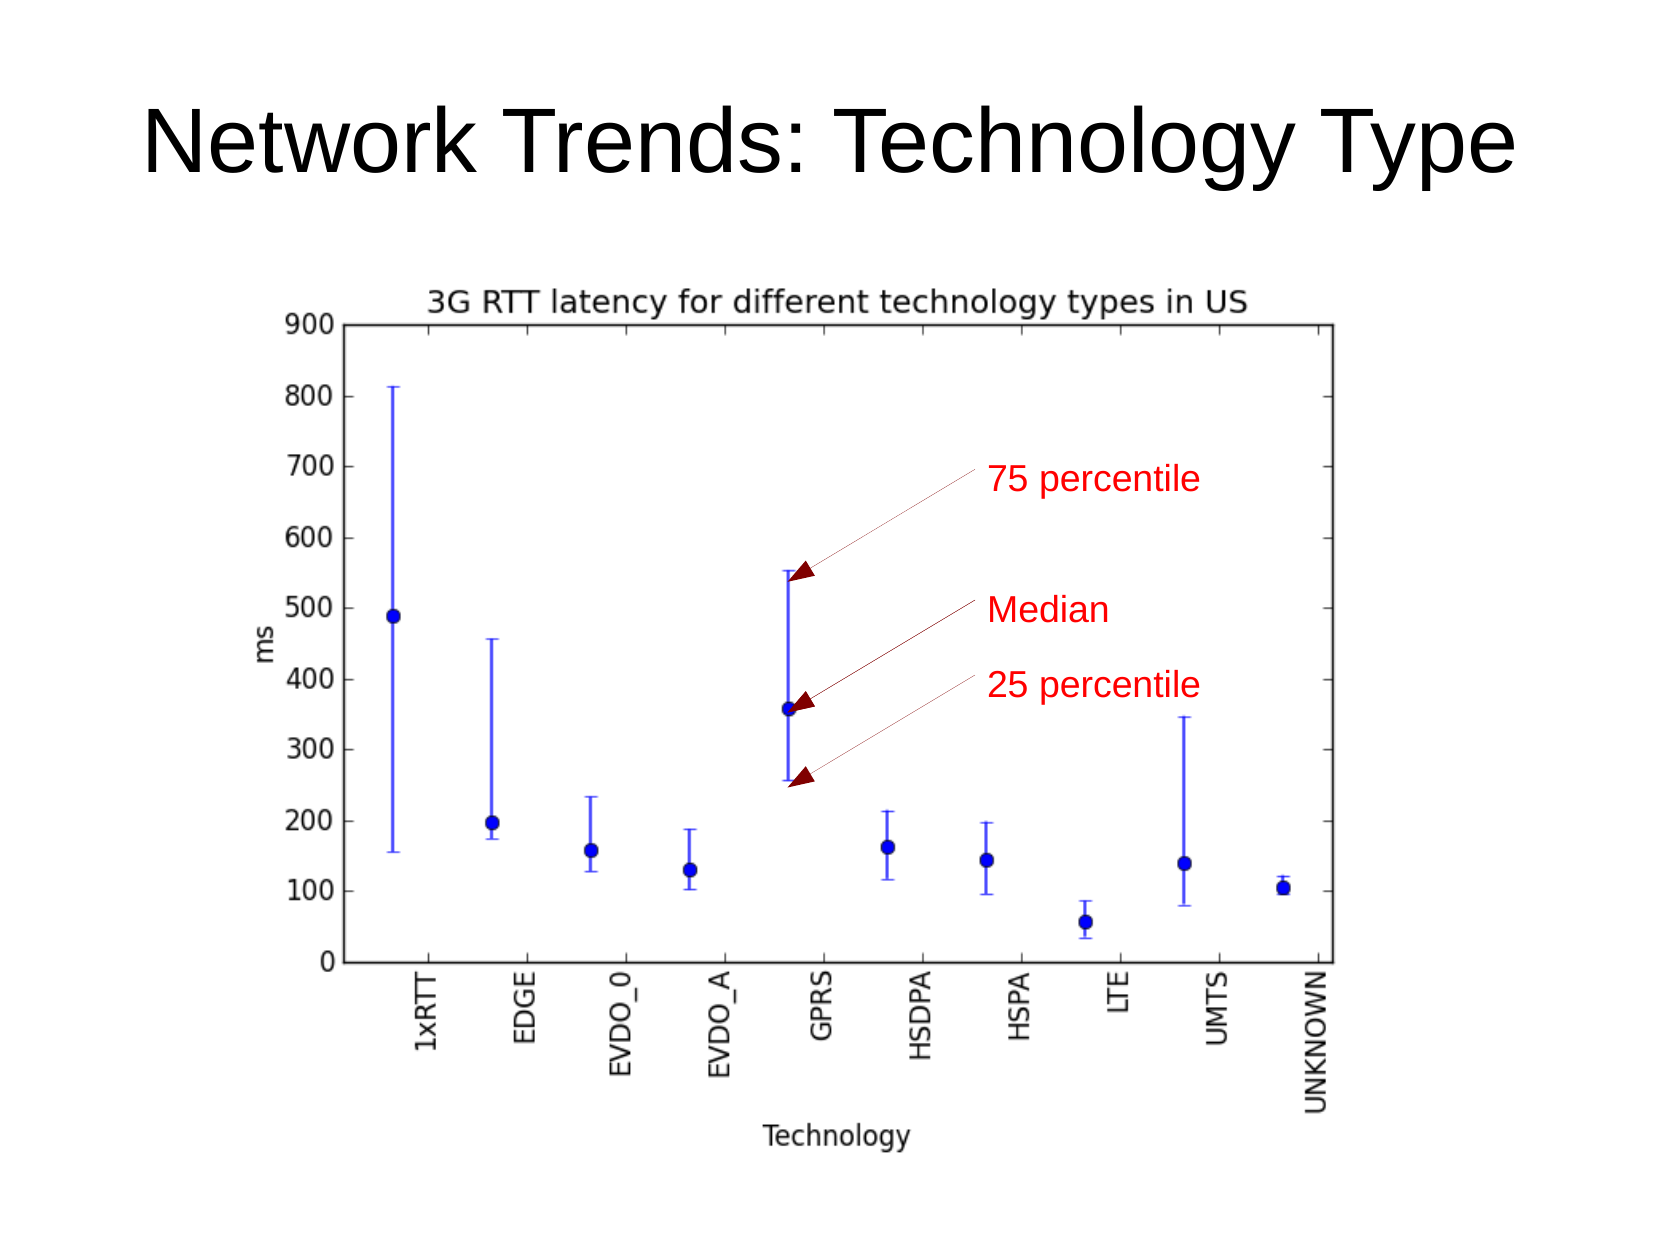

# Network Trends: Technology Type
75 percentile
Median
25 percentile